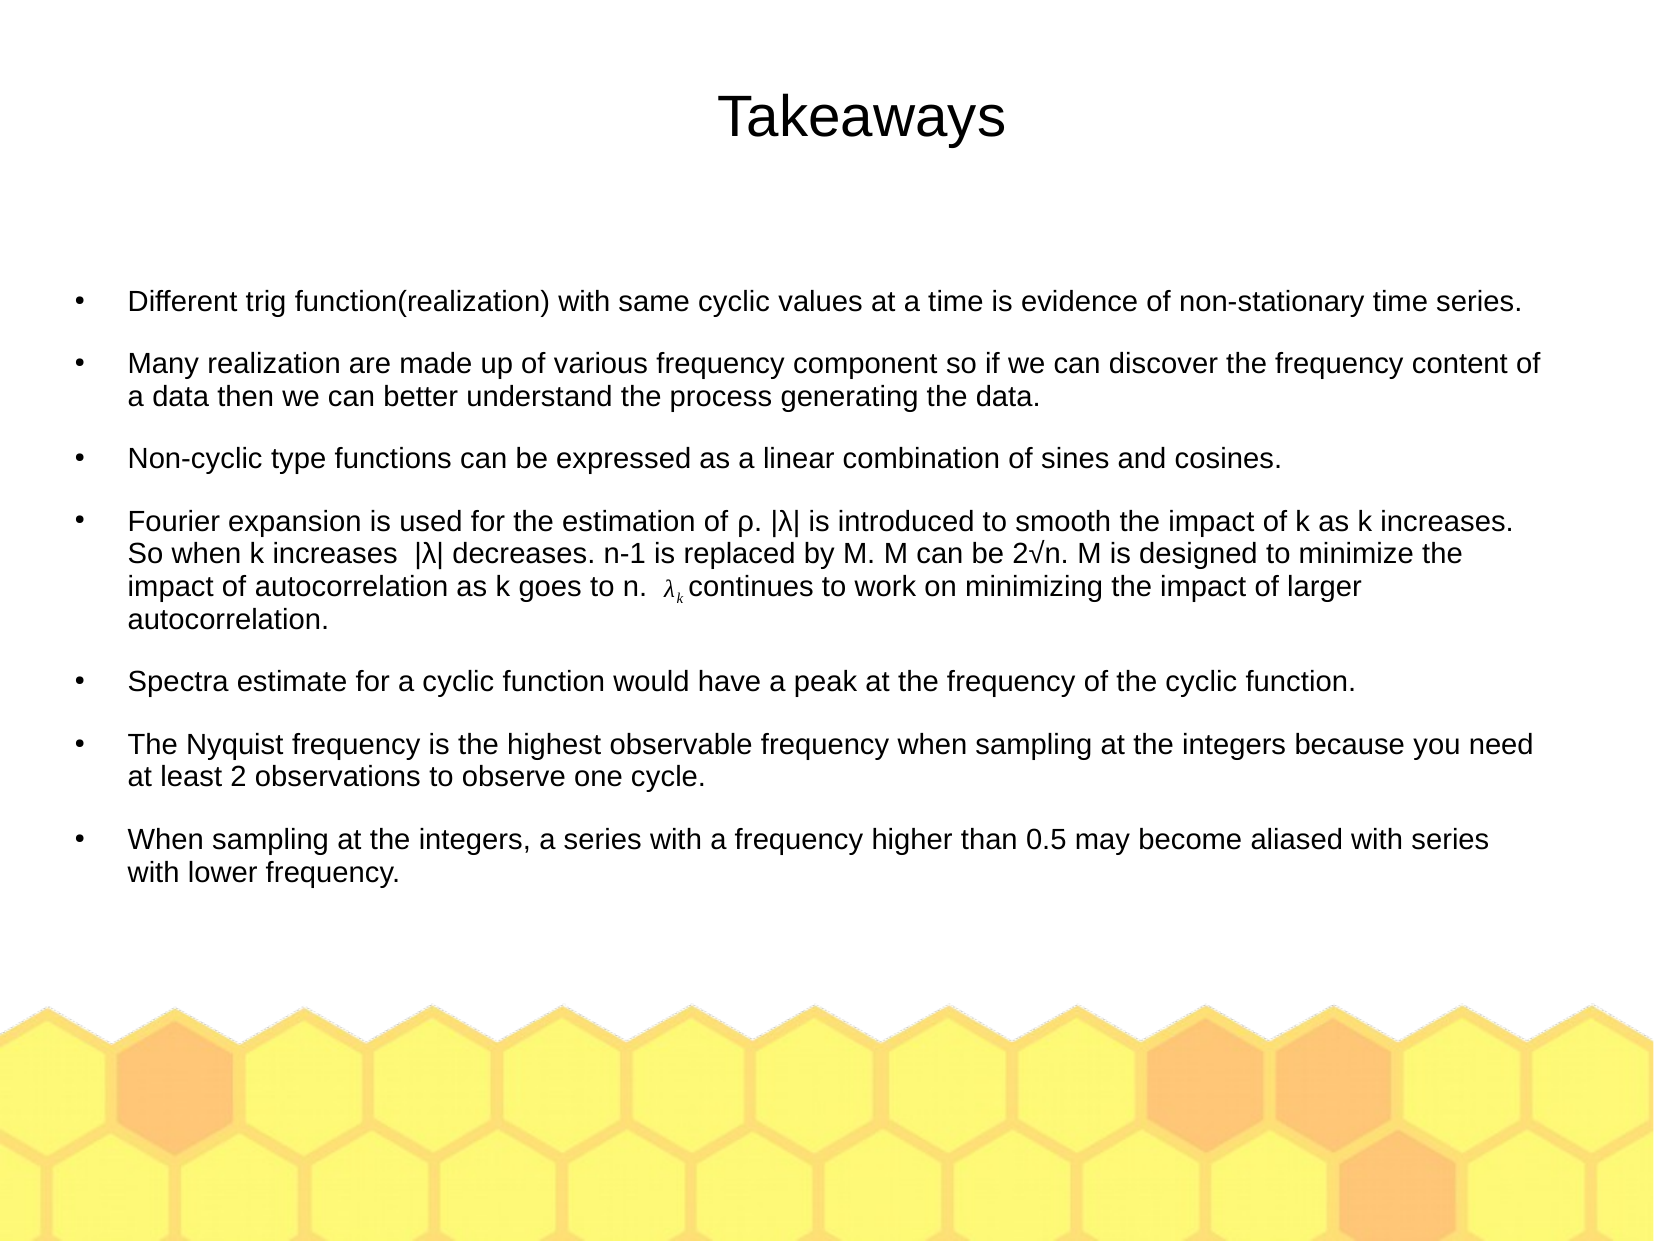

# Takeaways
Different trig function(realization) with same cyclic values at a time is evidence of non-stationary time series.
Many realization are made up of various frequency component so if we can discover the frequency content of a data then we can better understand the process generating the data.
Non-cyclic type functions can be expressed as a linear combination of sines and cosines.
Fourier expansion is used for the estimation of ρ. |λ| is introduced to smooth the impact of k as k increases. So when k increases |λ| decreases. n-1 is replaced by M. M can be 2√n. M is designed to minimize the impact of autocorrelation as k goes to n. continues to work on minimizing the impact of larger autocorrelation.
Spectra estimate for a cyclic function would have a peak at the frequency of the cyclic function.
The Nyquist frequency is the highest observable frequency when sampling at the integers because you need at least 2 observations to observe one cycle.
When sampling at the integers, a series with a frequency higher than 0.5 may become aliased with series with lower frequency.